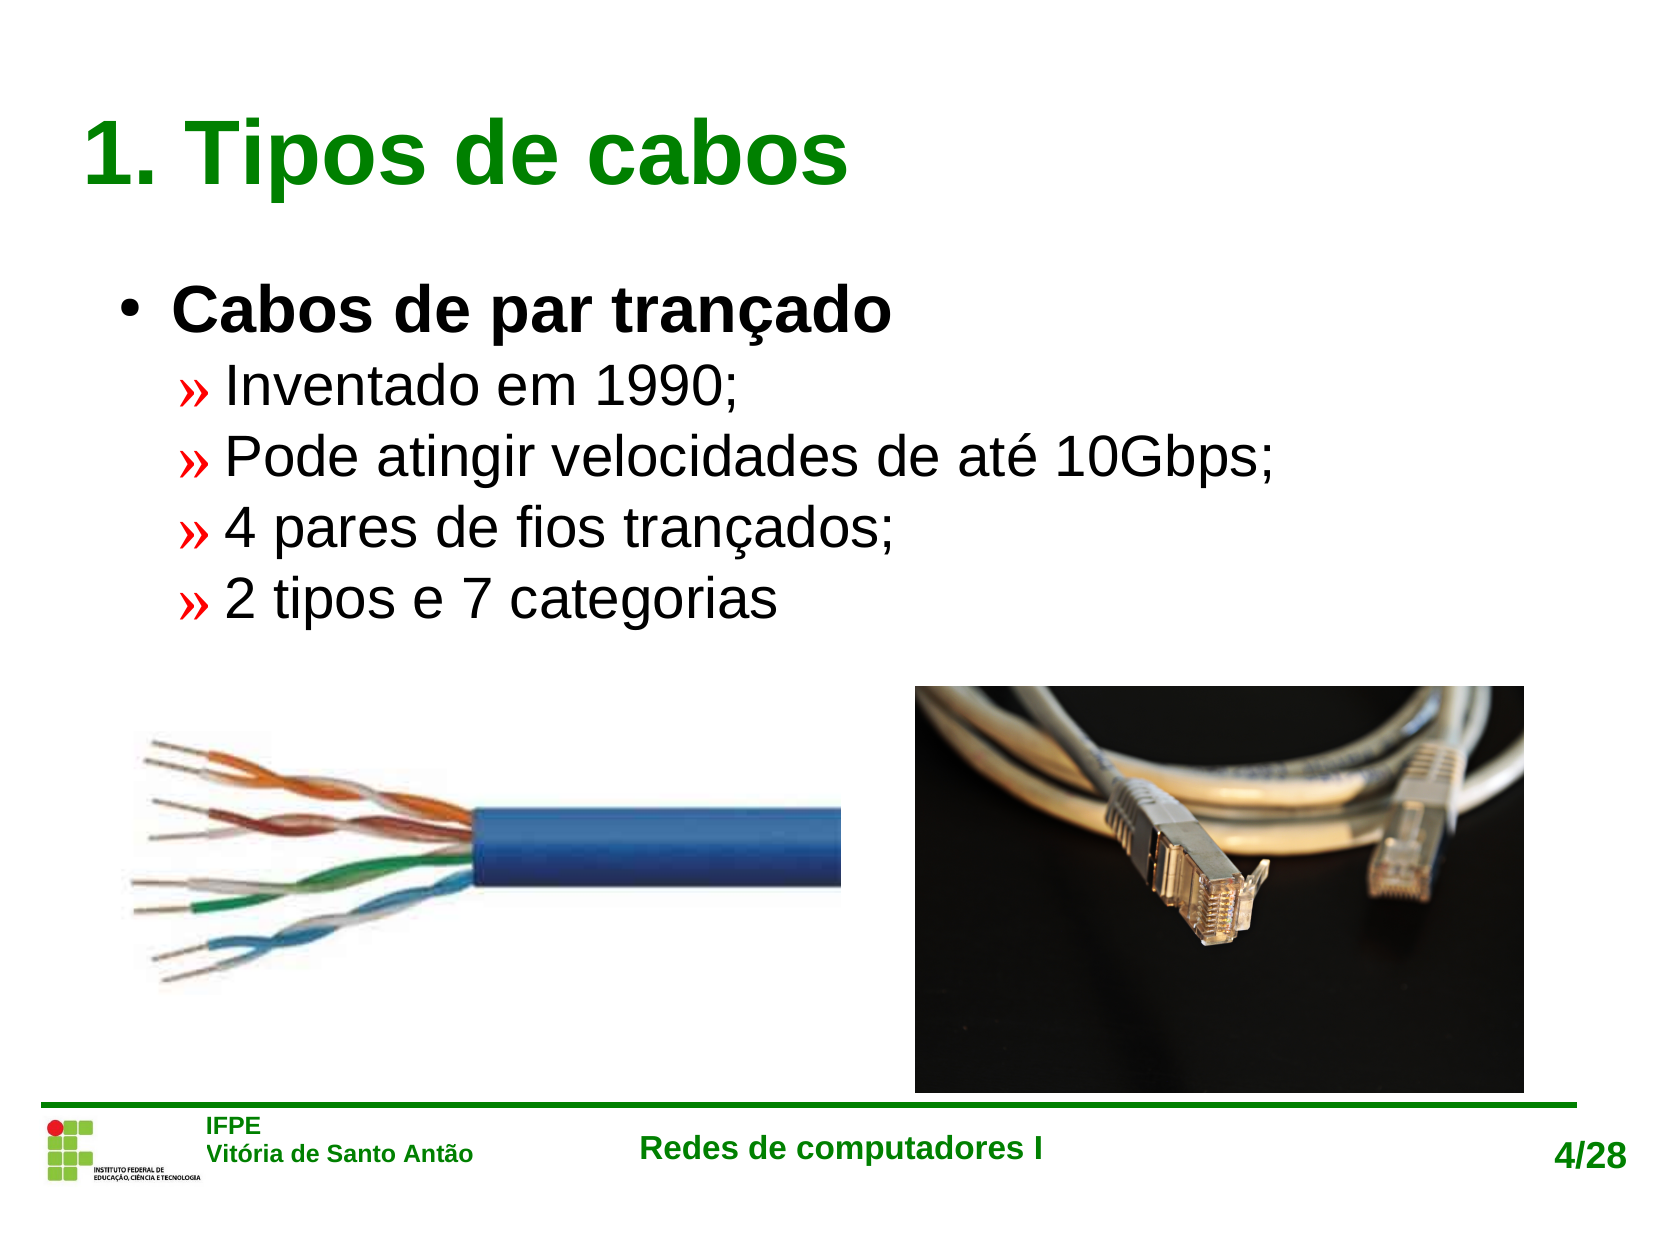

# 1. Tipos de cabos
Cabos de par trançado
Inventado em 1990;
Pode atingir velocidades de até 10Gbps;
4 pares de fios trançados;
2 tipos e 7 categorias